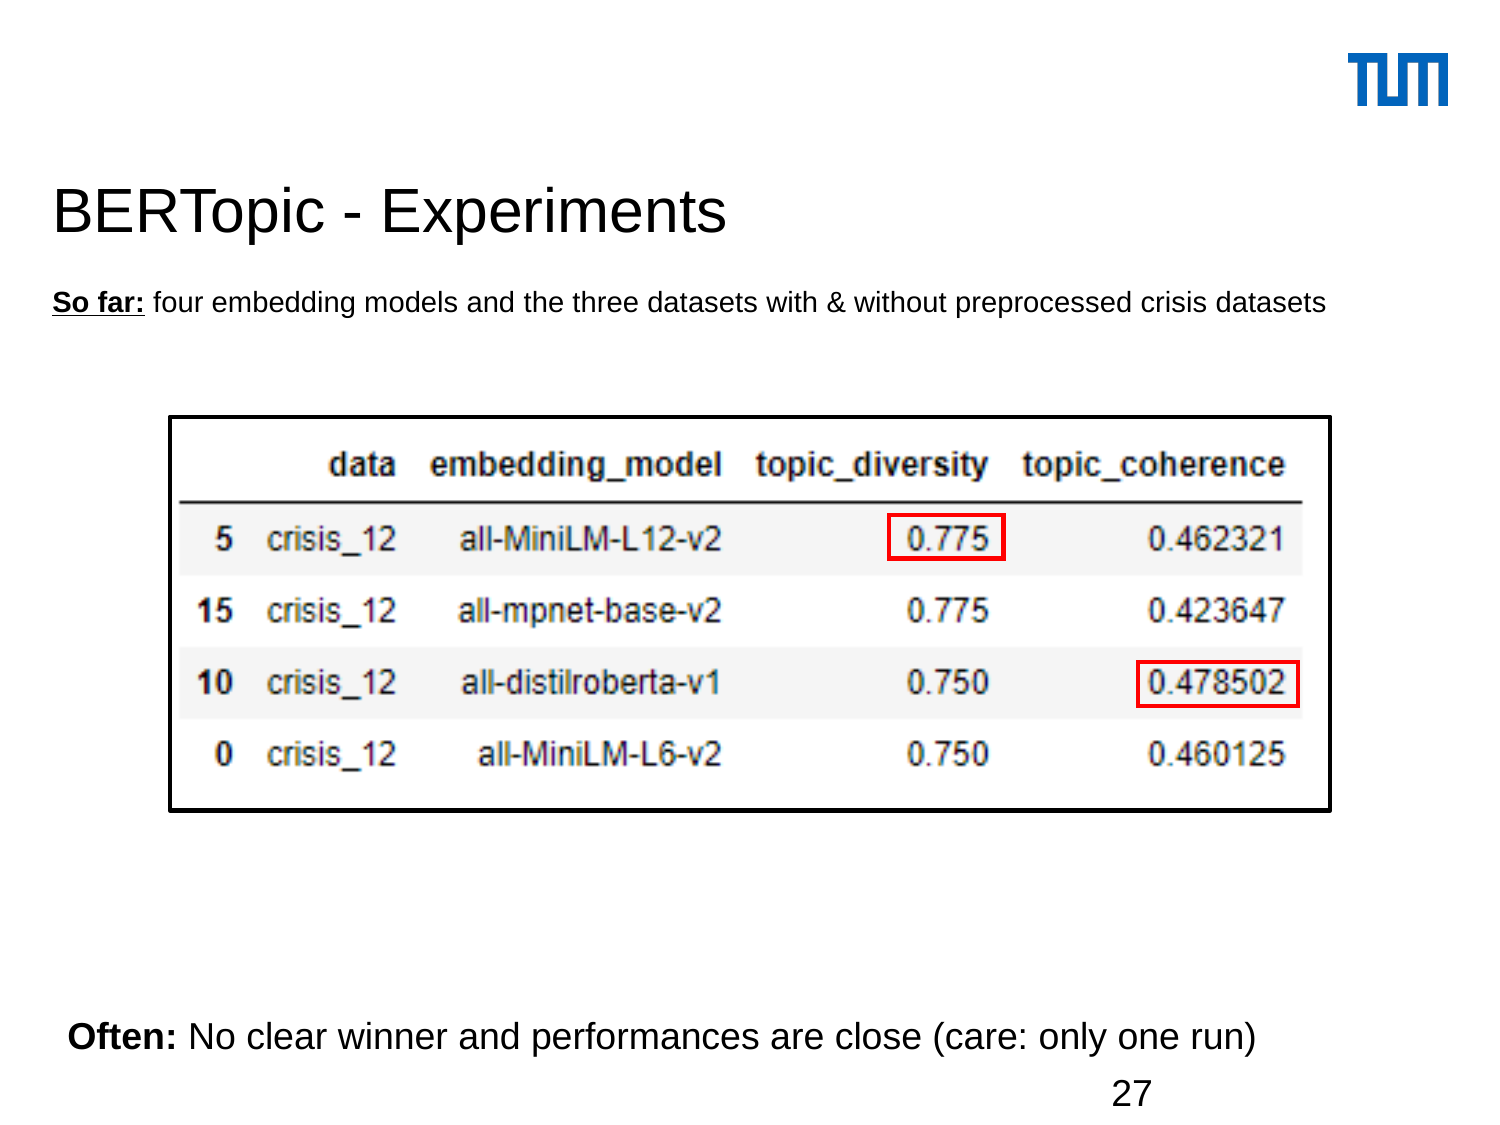

BERTopic - Experiments
So far: four embedding models and the three datasets with & without preprocessed crisis datasets
Often: No clear winner and performances are close (care: only one run)